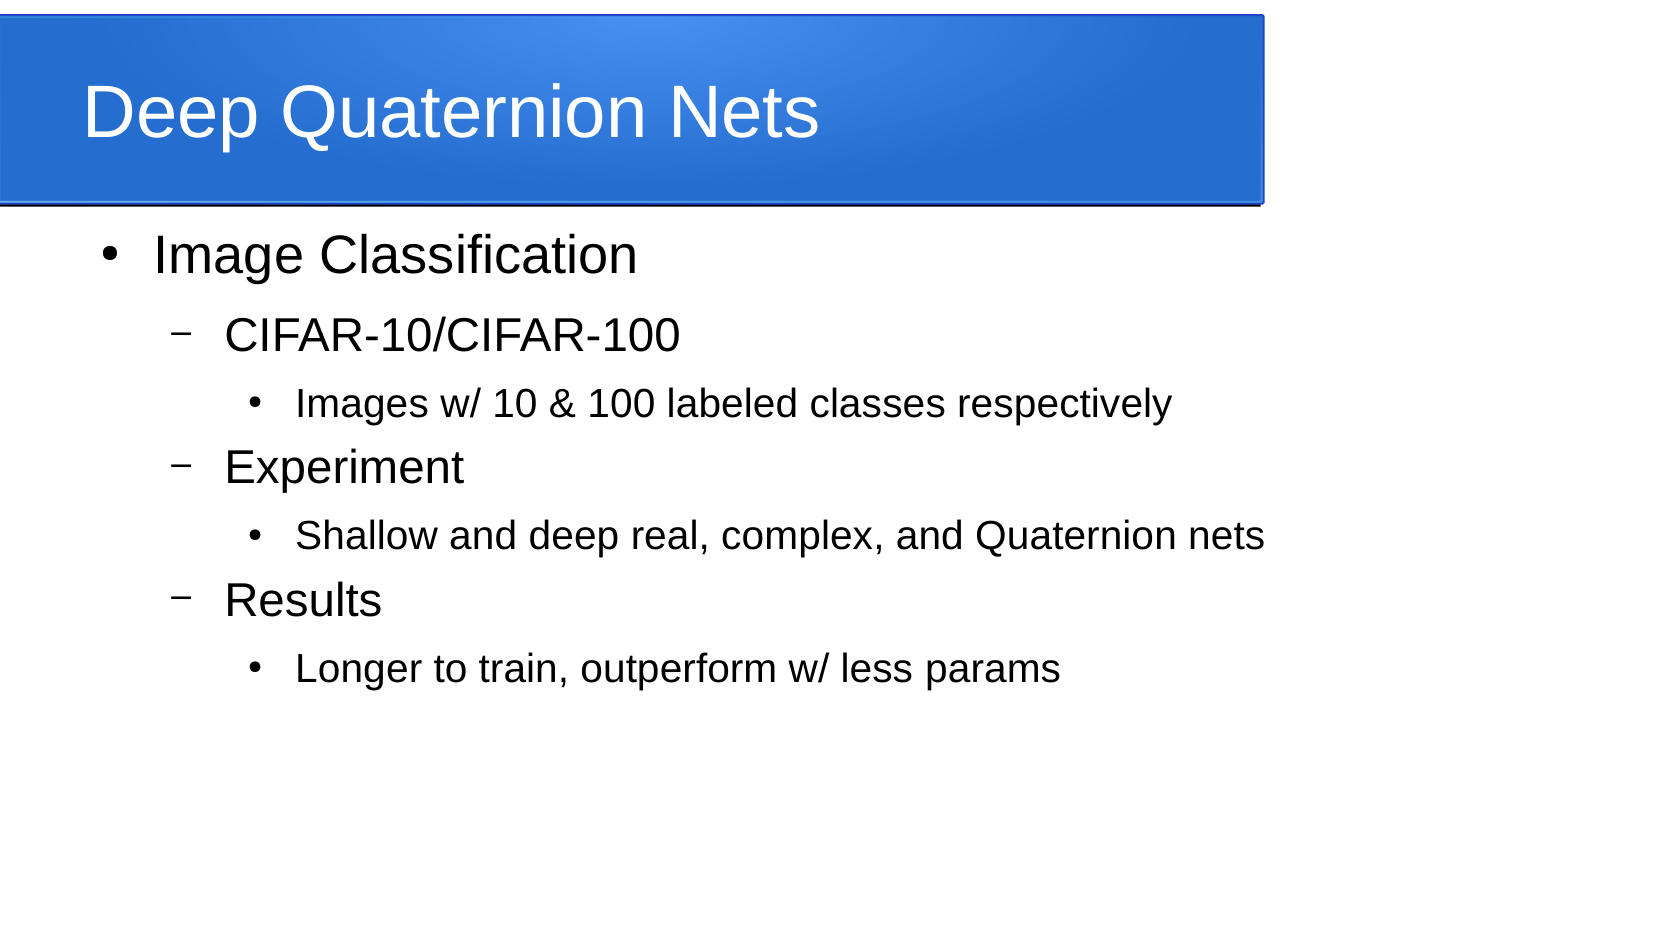

# Deep Quaternion Nets
Image Classification
CIFAR-10/CIFAR-100
Images w/ 10 & 100 labeled classes respectively
Experiment
Shallow and deep real, complex, and Quaternion nets
Results
Longer to train, outperform w/ less params